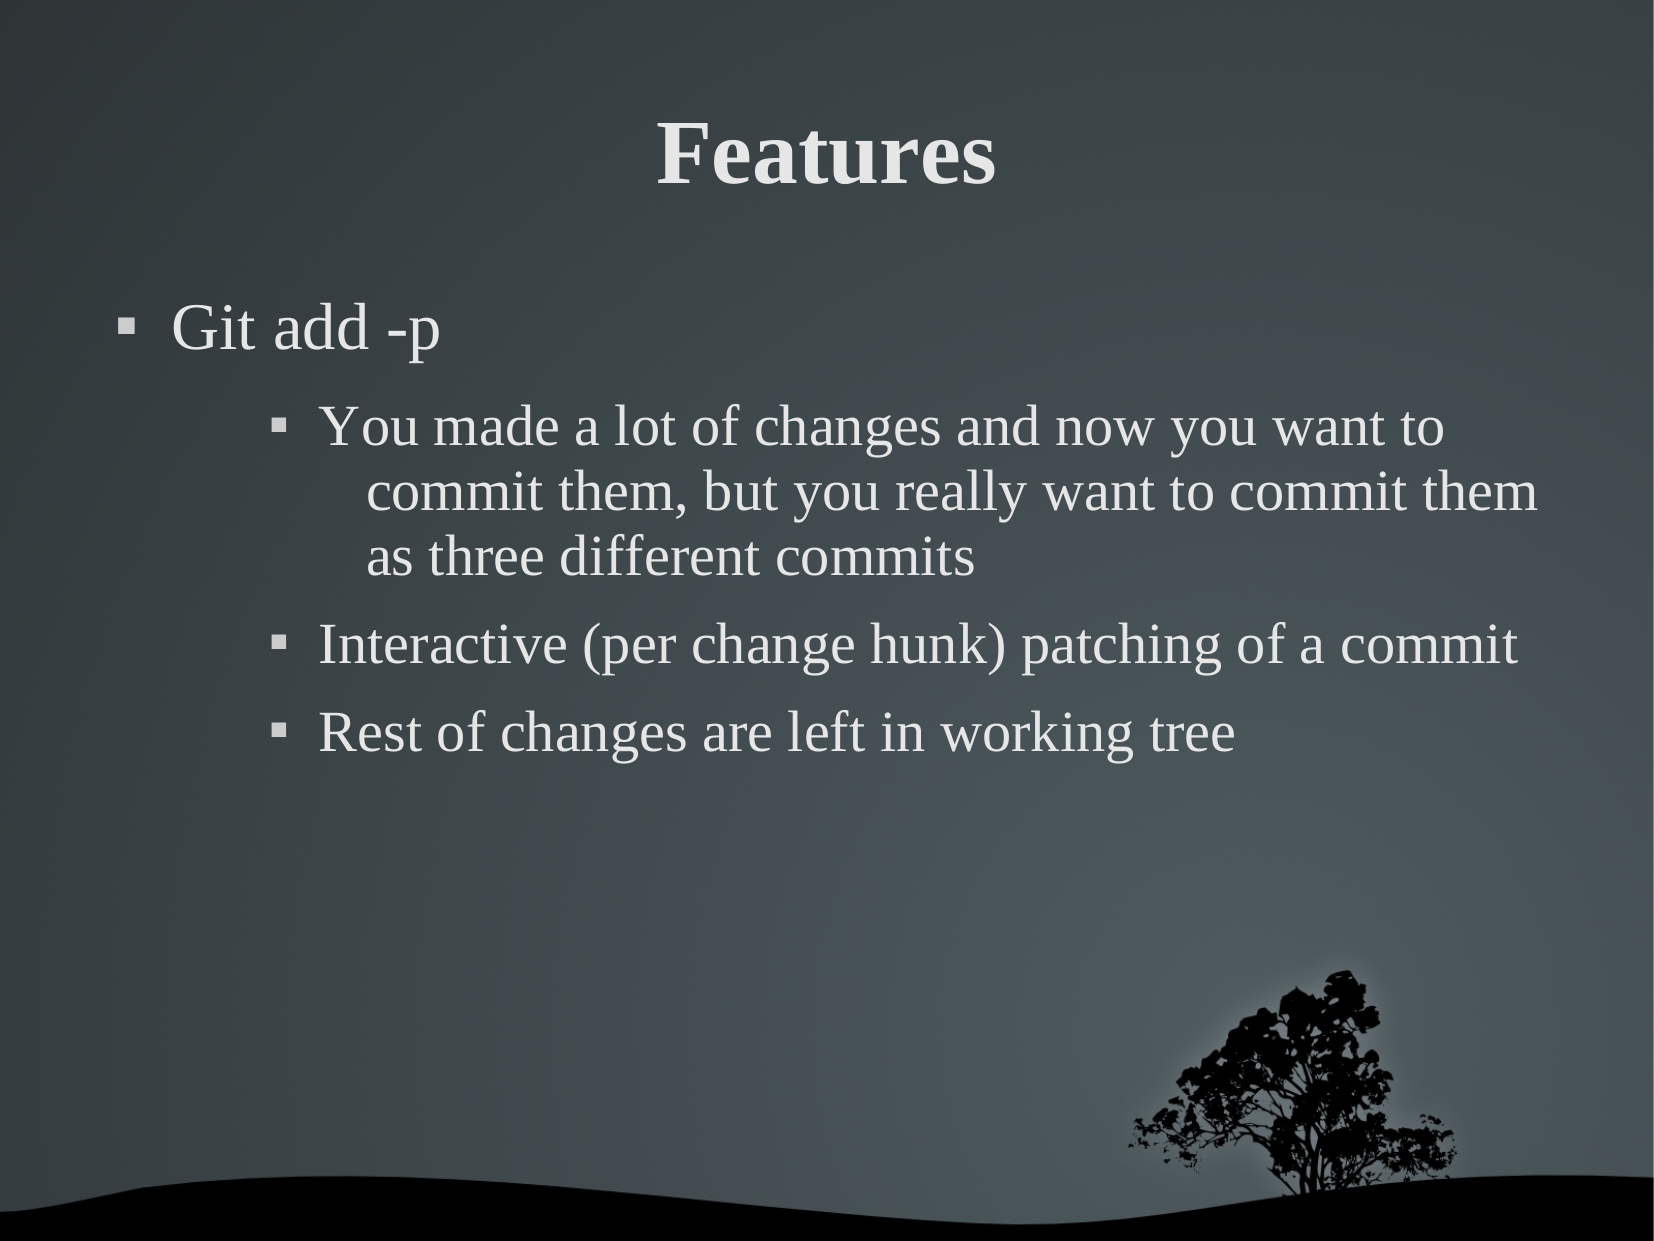

# Features
Git add -p
You made a lot of changes and now you want to commit them, but you really want to commit them as three different commits
Interactive (per change hunk) patching of a commit
Rest of changes are left in working tree